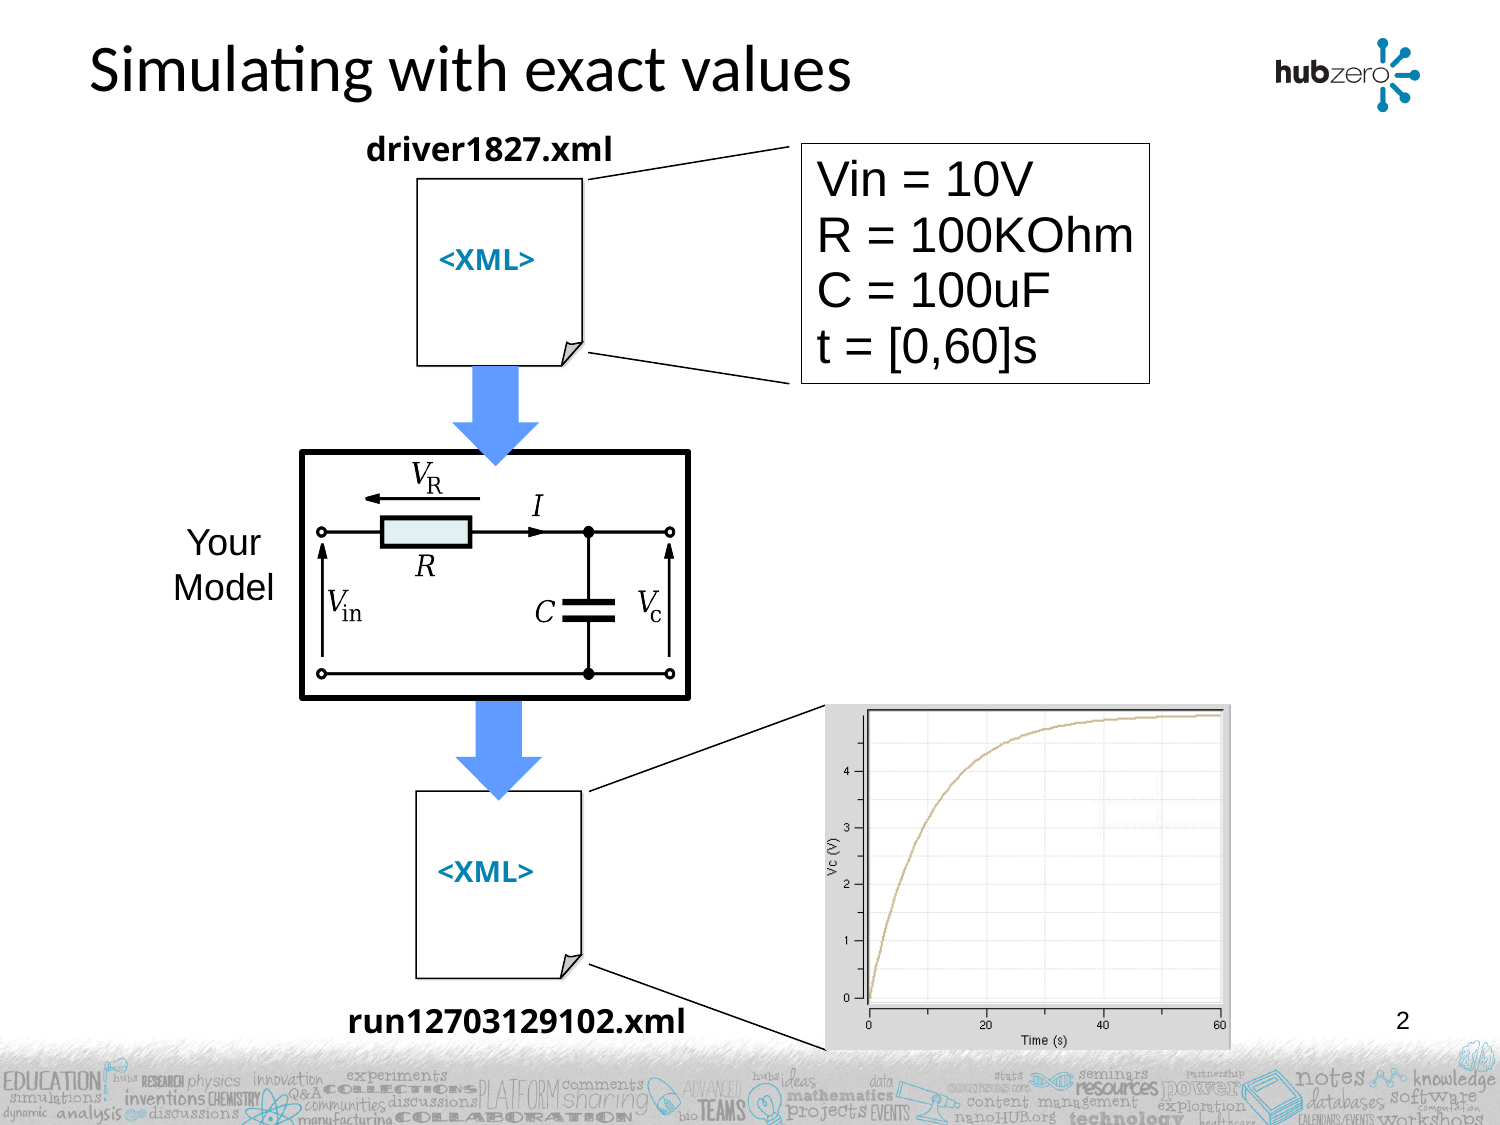

Simulating with exact values
driver1827.xml
Vin = 10V
R = 100KOhm
C = 100uF
t = [0,60]s
<XML>
Your
Model
<XML>
run12703129102.xml